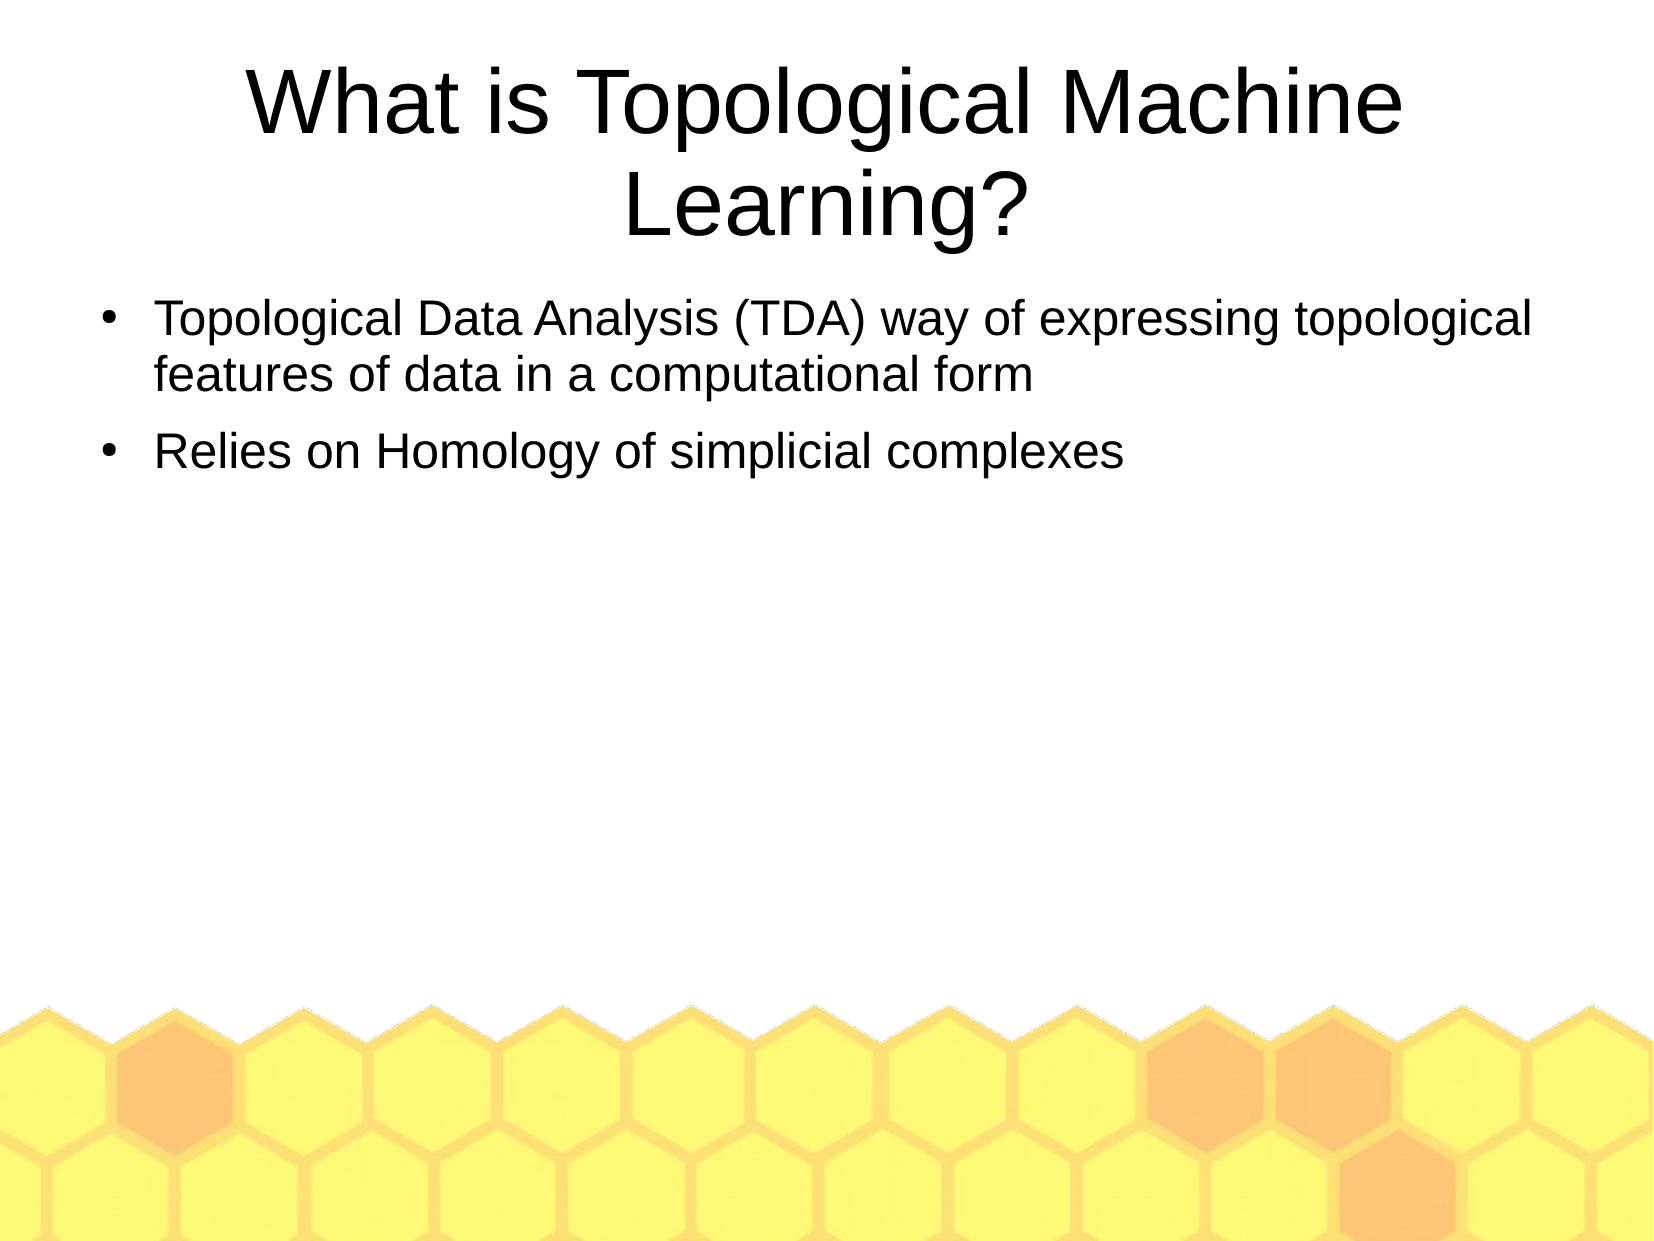

# What is Topological Machine Learning?
Topological Data Analysis (TDA) way of expressing topological features of data in a computational form
Relies on Homology of simplicial complexes